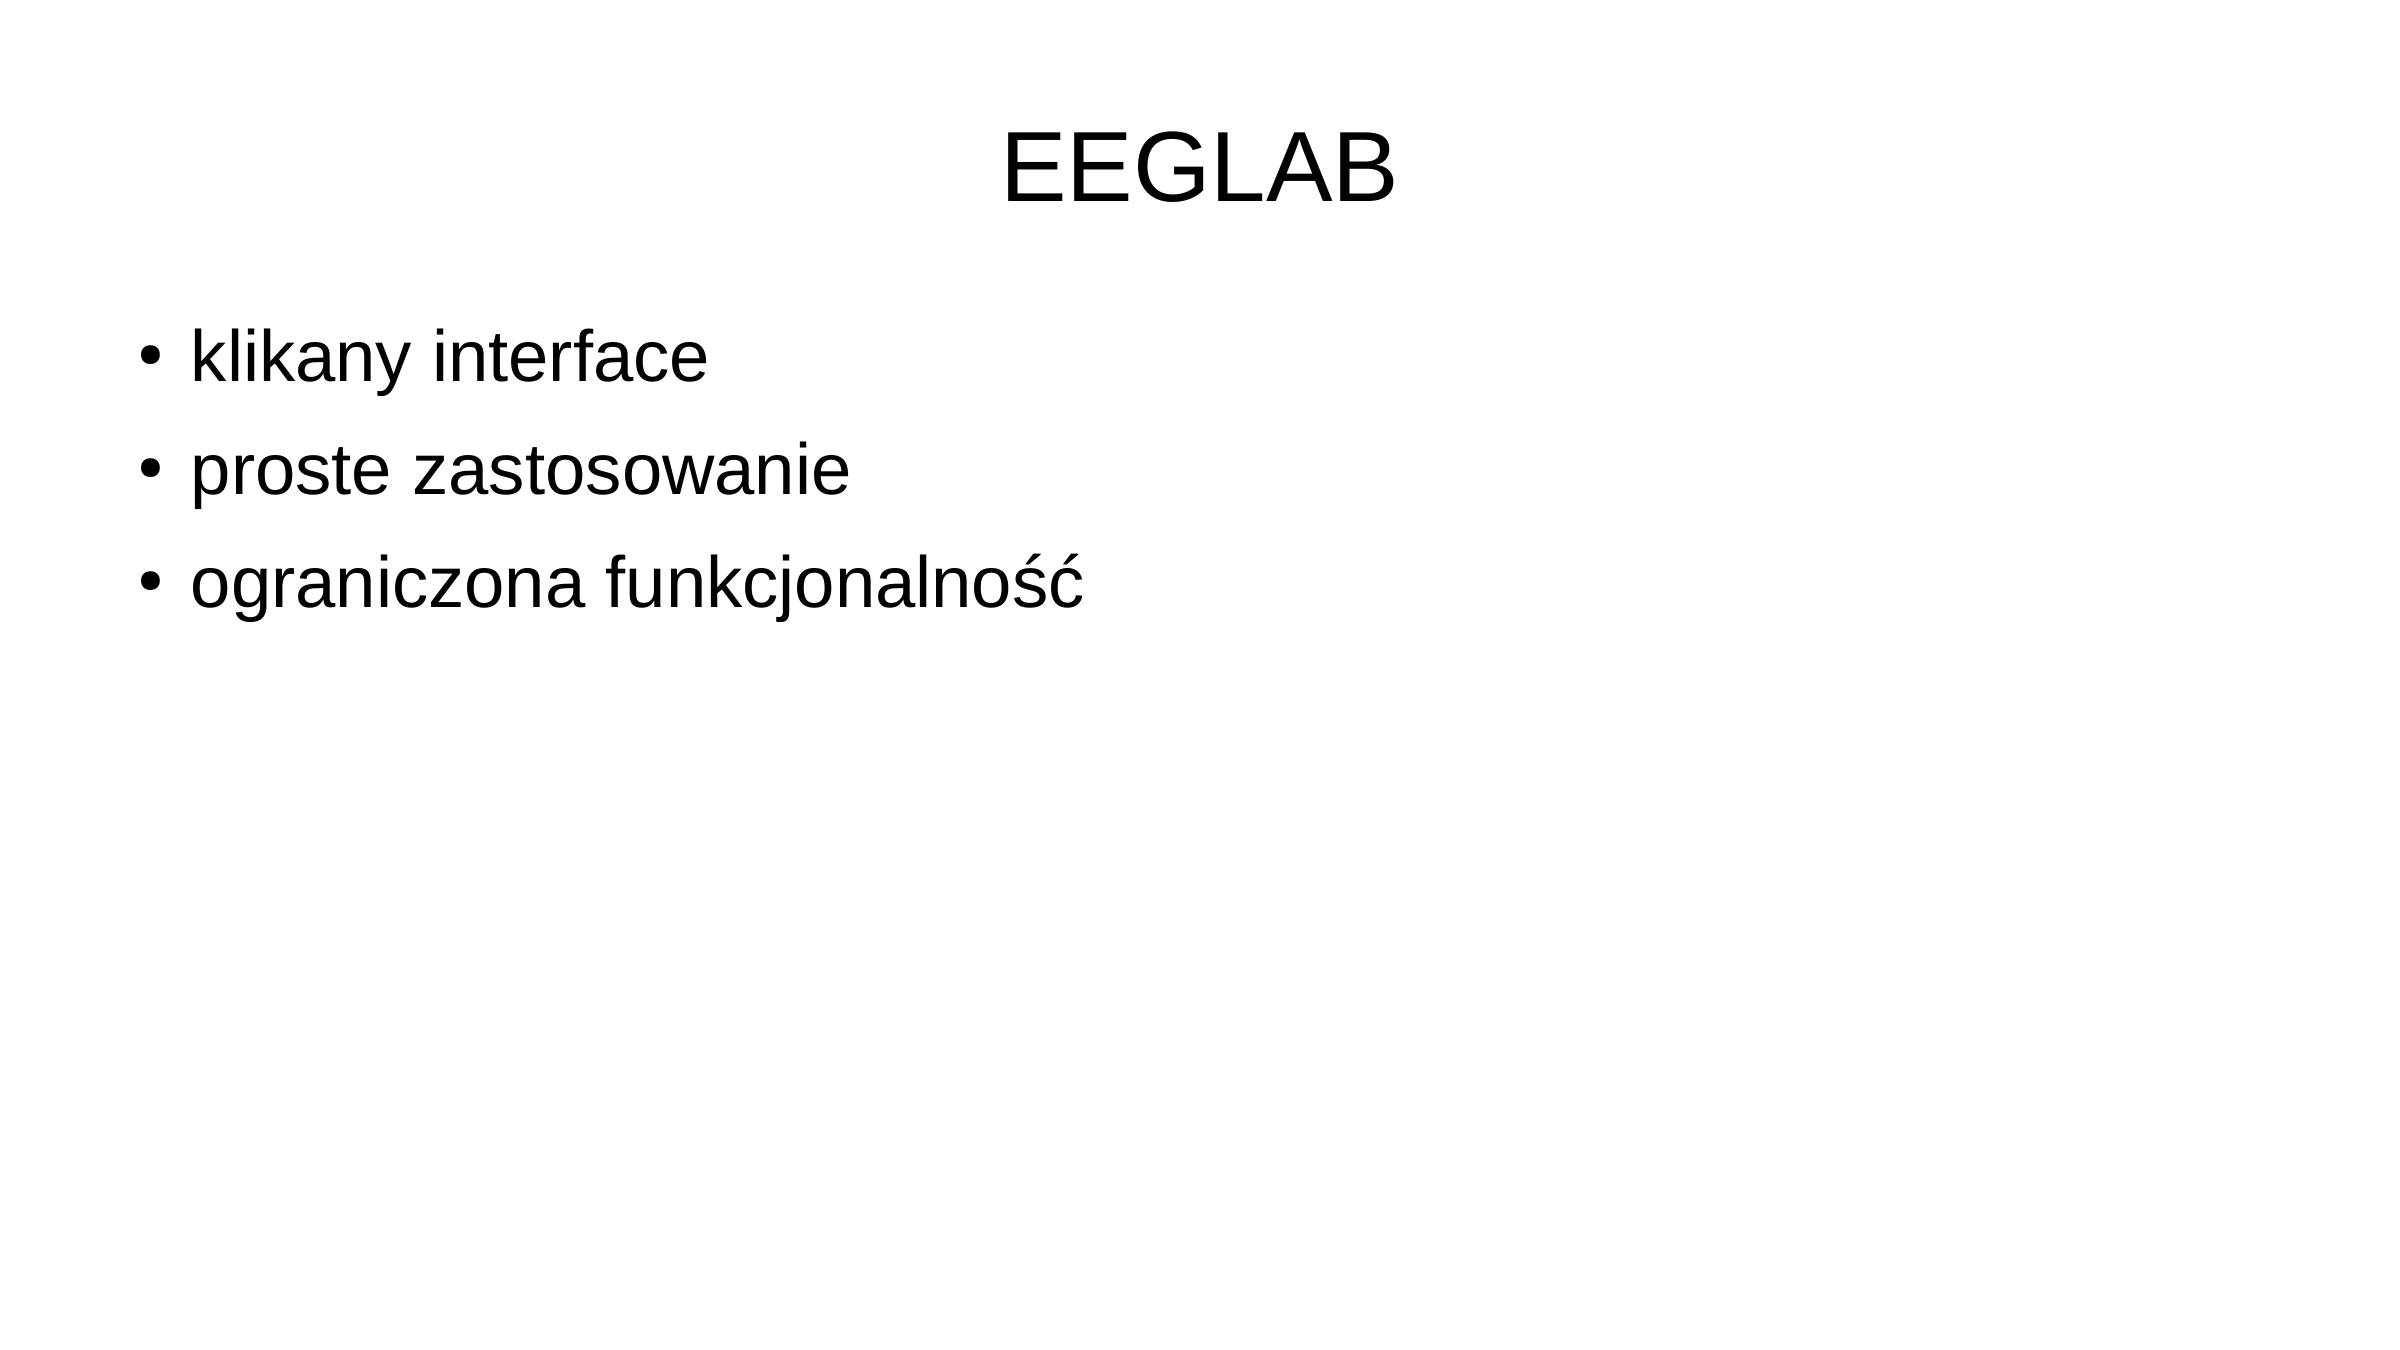

# EEGLAB
klikany interface
proste zastosowanie
ograniczona funkcjonalność